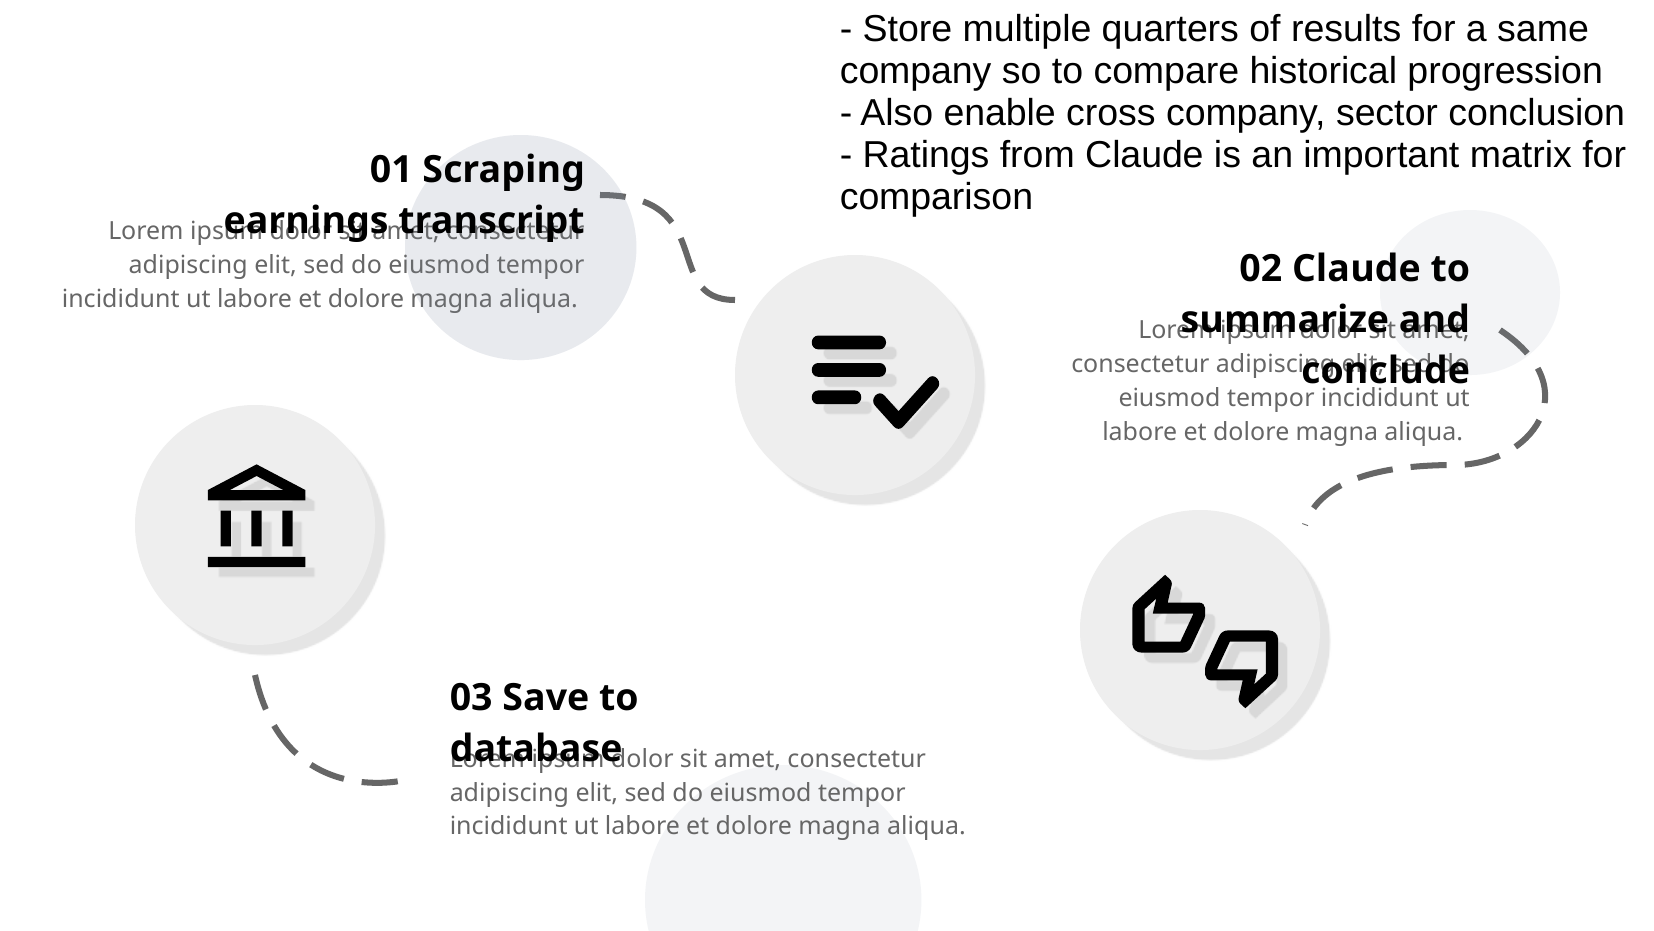

- Store multiple quarters of results for a same company so to compare historical progression
- Also enable cross company, sector conclusion
- Ratings from Claude is an important matrix for comparison
01 Scraping earnings transcript
Lorem ipsum dolor sit amet, consectetur adipiscing elit, sed do eiusmod tempor incididunt ut labore et dolore magna aliqua.
02 Claude to summarize and conclude
Lorem ipsum dolor sit amet, consectetur adipiscing elit, sed do eiusmod tempor incididunt ut labore et dolore magna aliqua.
03 Save to database
Lorem ipsum dolor sit amet, consectetur adipiscing elit, sed do eiusmod tempor incididunt ut labore et dolore magna aliqua.